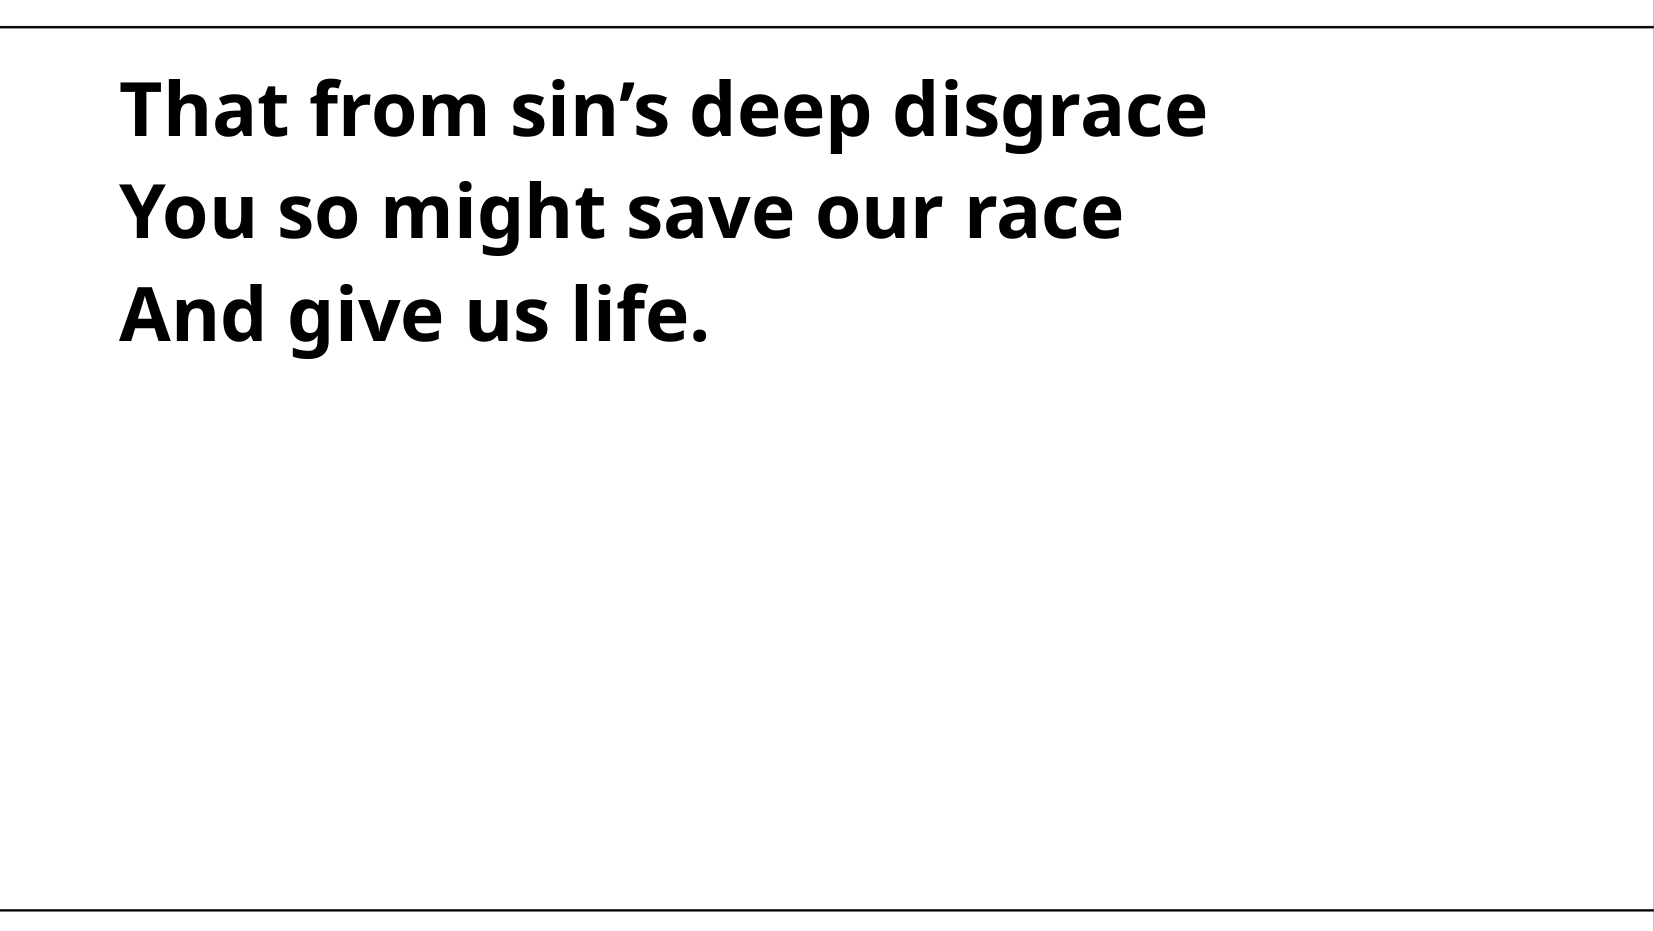

That from sin’s deep disgrace
You so might save our race
And give us life.